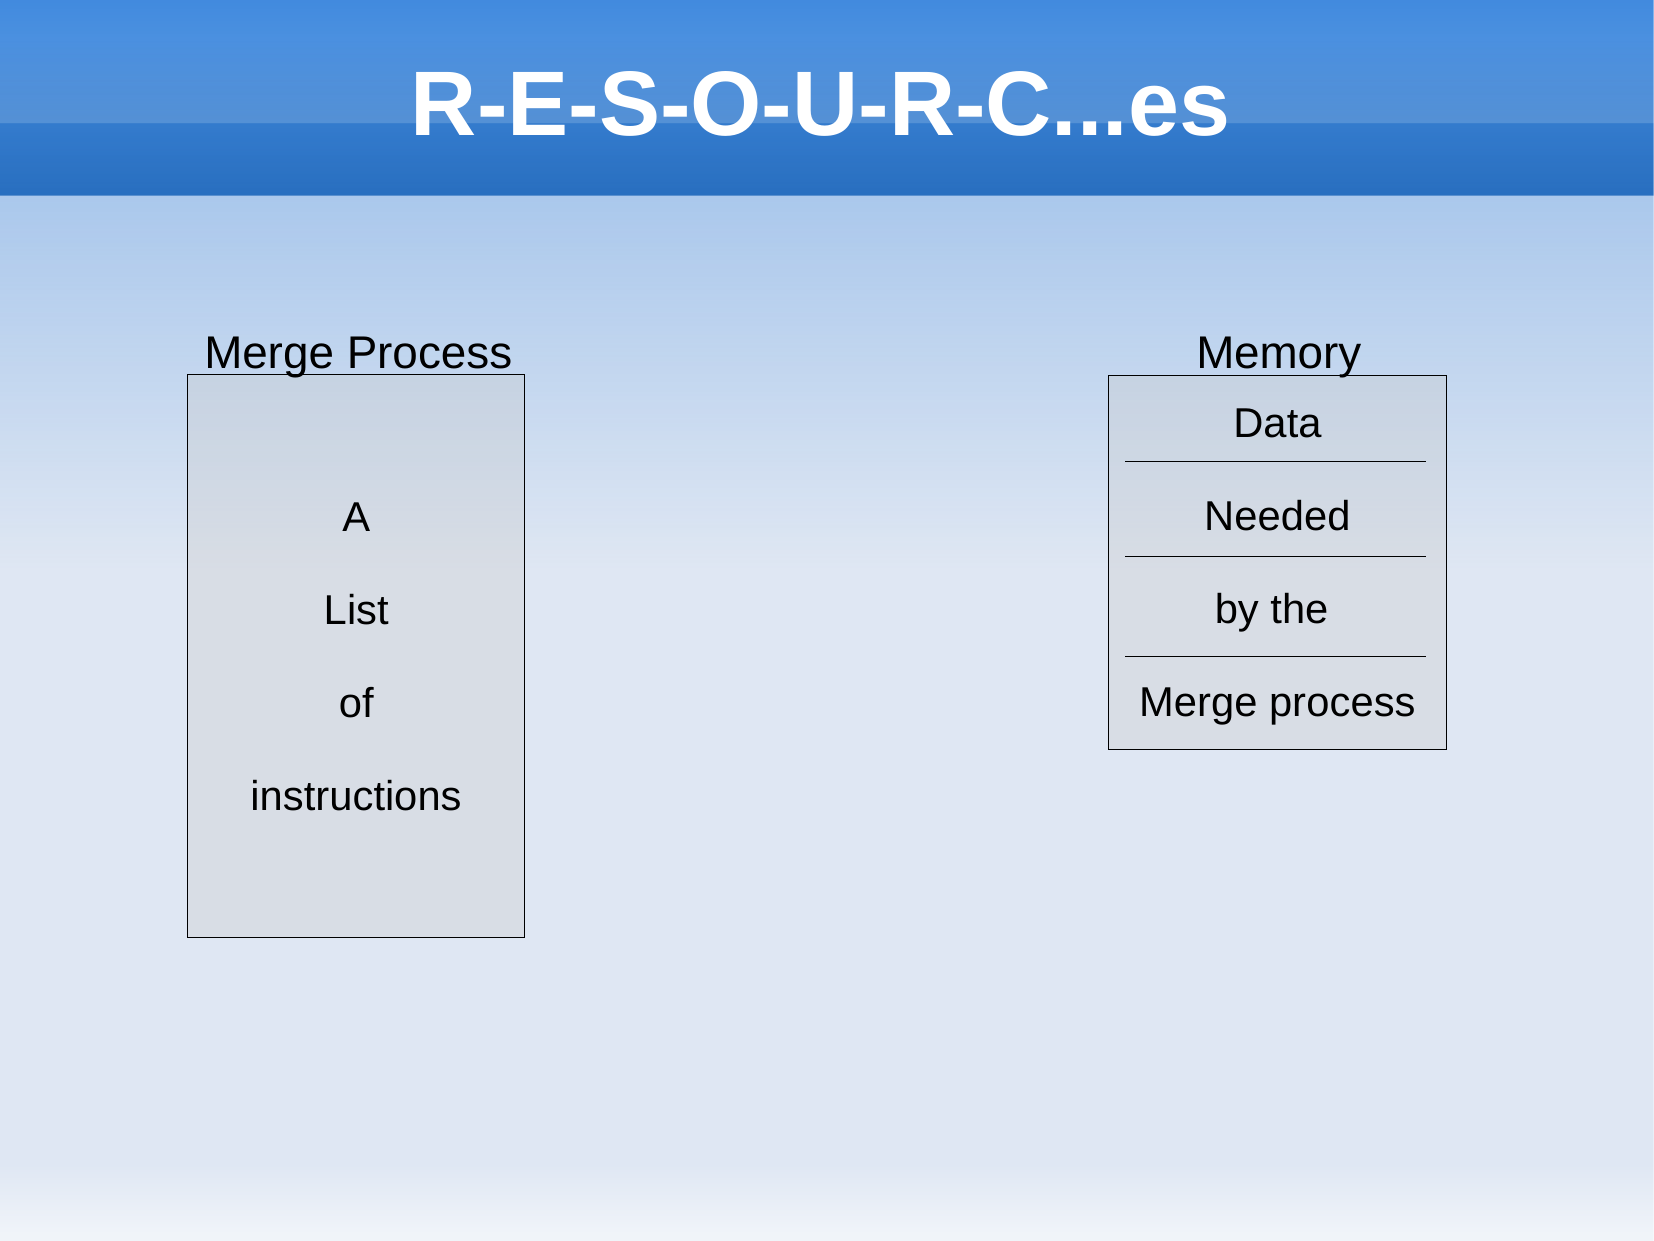

# R-E-S-O-U-R-C...es
Merge Process
Memory
A
List
of
instructions
Data
Needed
by the
Merge process